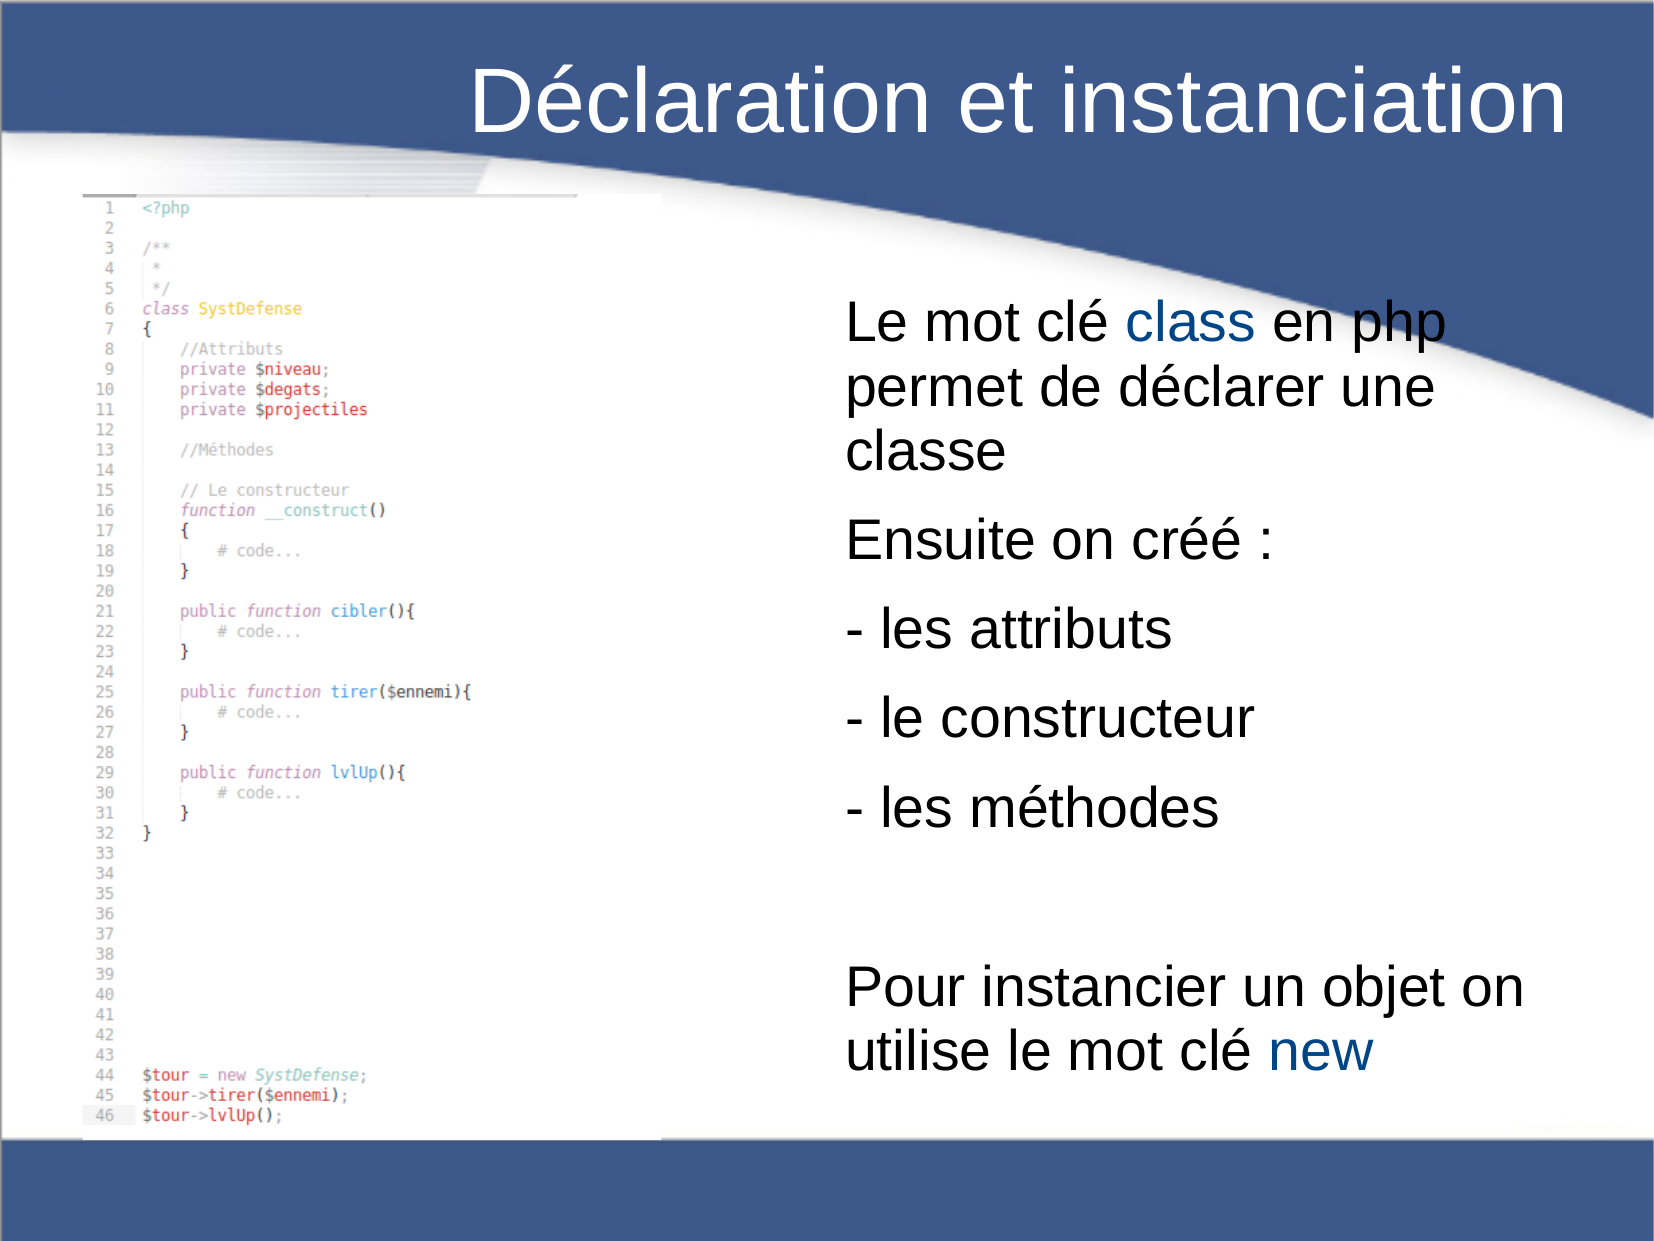

# Déclaration et instanciation
Le mot clé class en php permet de déclarer une classe
Ensuite on créé :
- les attributs
- le constructeur
- les méthodes
Pour instancier un objet on utilise le mot clé new